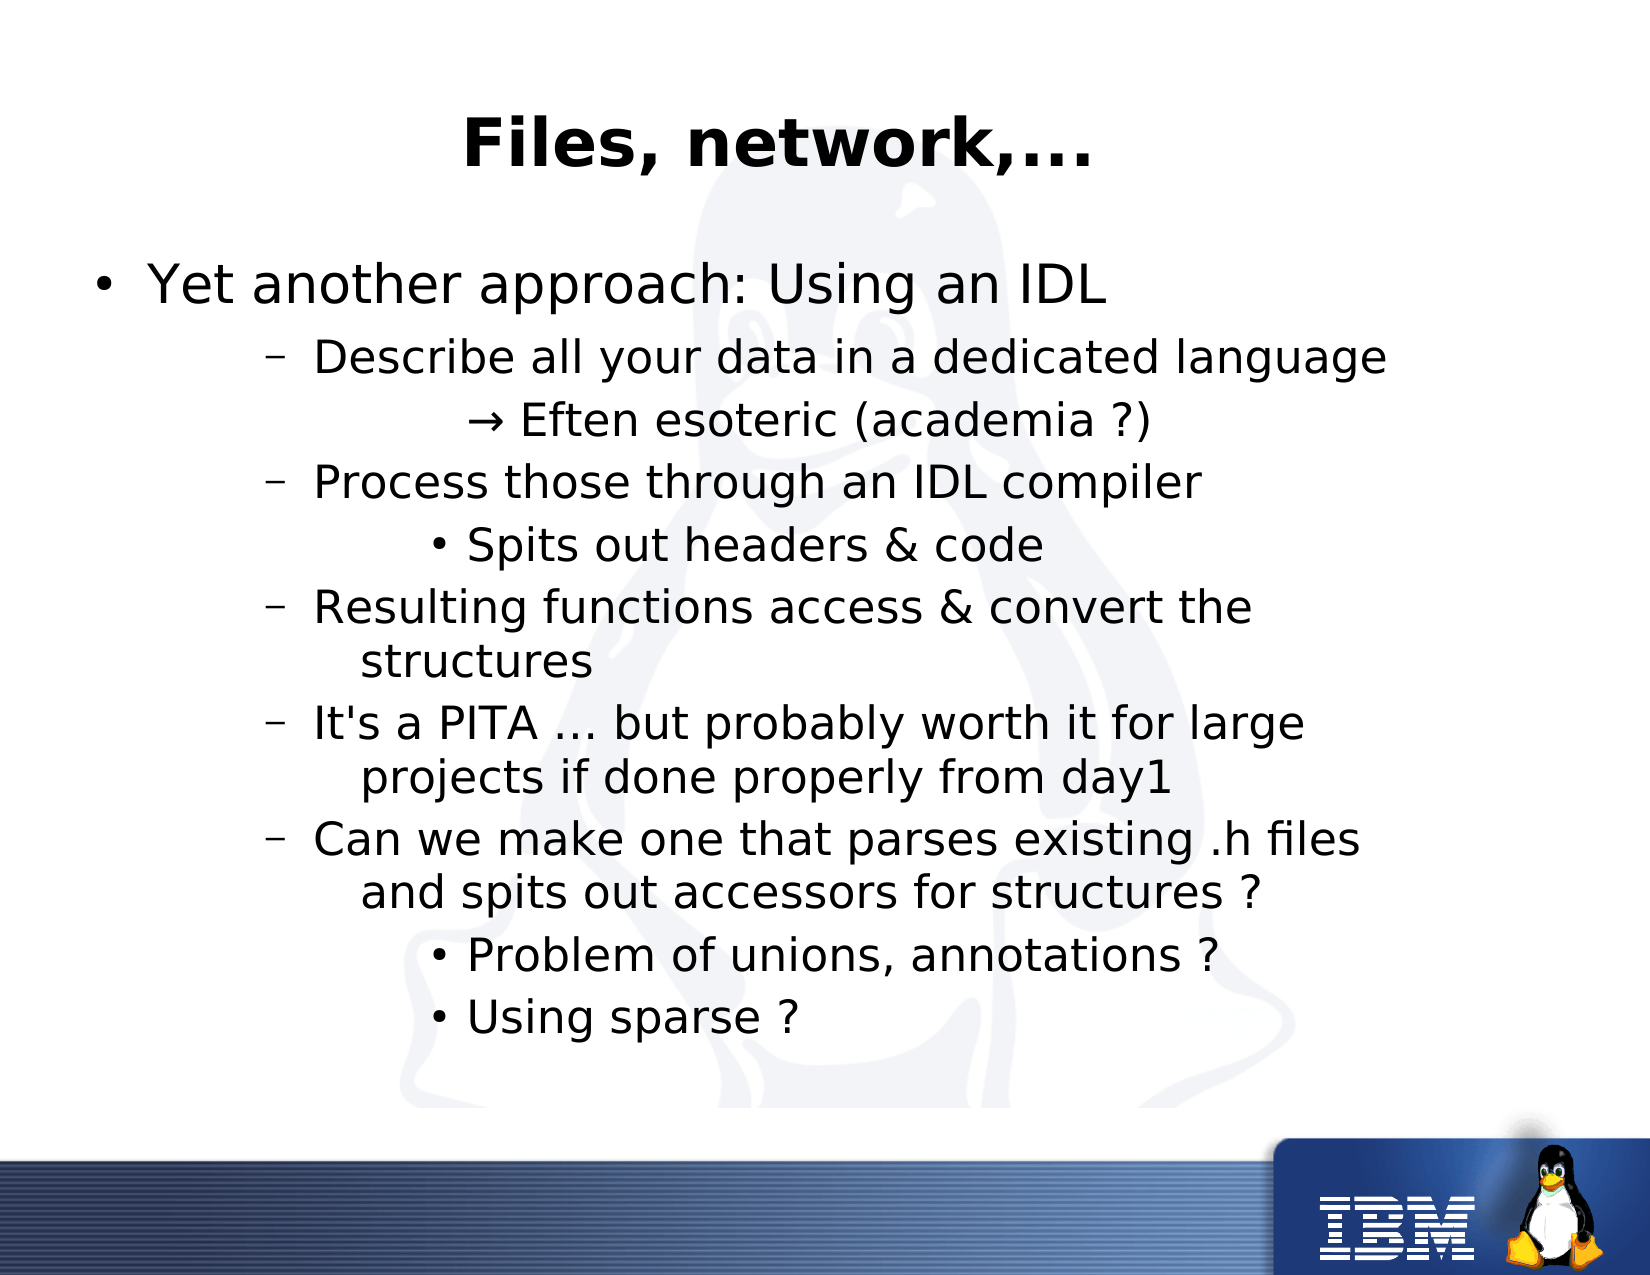

# Files, network,...
Yet another approach: Using an IDL
Describe all your data in a dedicated language
→ Eften esoteric (academia ?)
Process those through an IDL compiler
Spits out headers & code
Resulting functions access & convert the structures
It's a PITA … but probably worth it for large projects if done properly from day1
Can we make one that parses existing .h files and spits out accessors for structures ?
Problem of unions, annotations ?
Using sparse ?